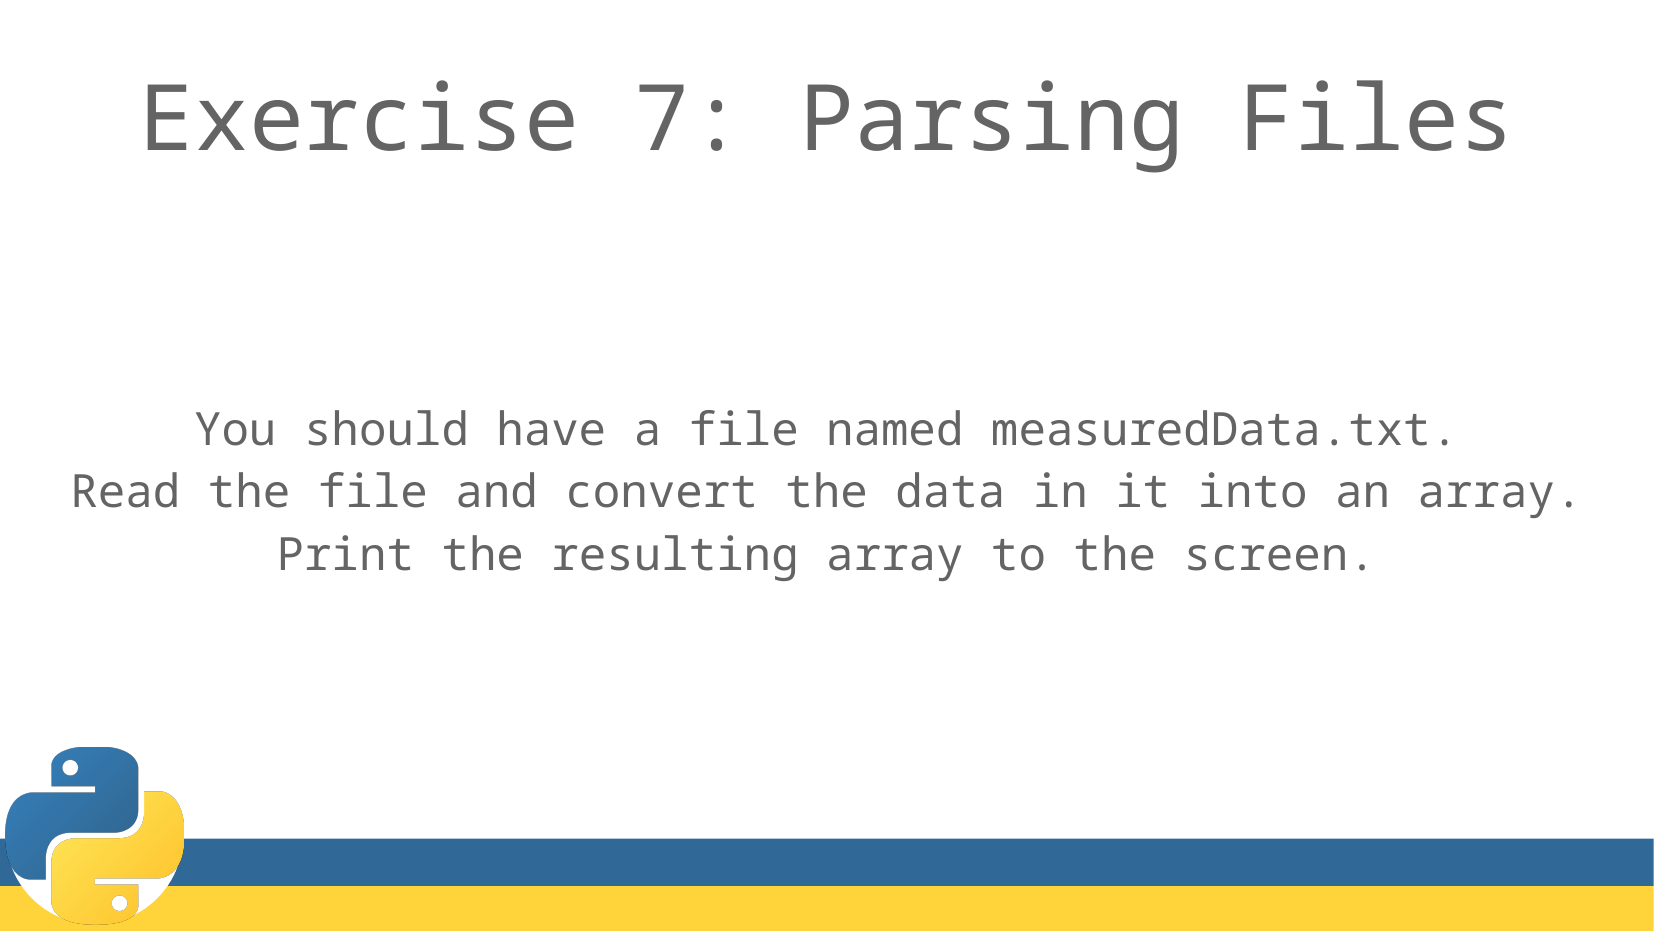

# Exercise 7: Parsing Files
You should have a file named measuredData.txt.
Read the file and convert the data in it into an array.
Print the resulting array to the screen.